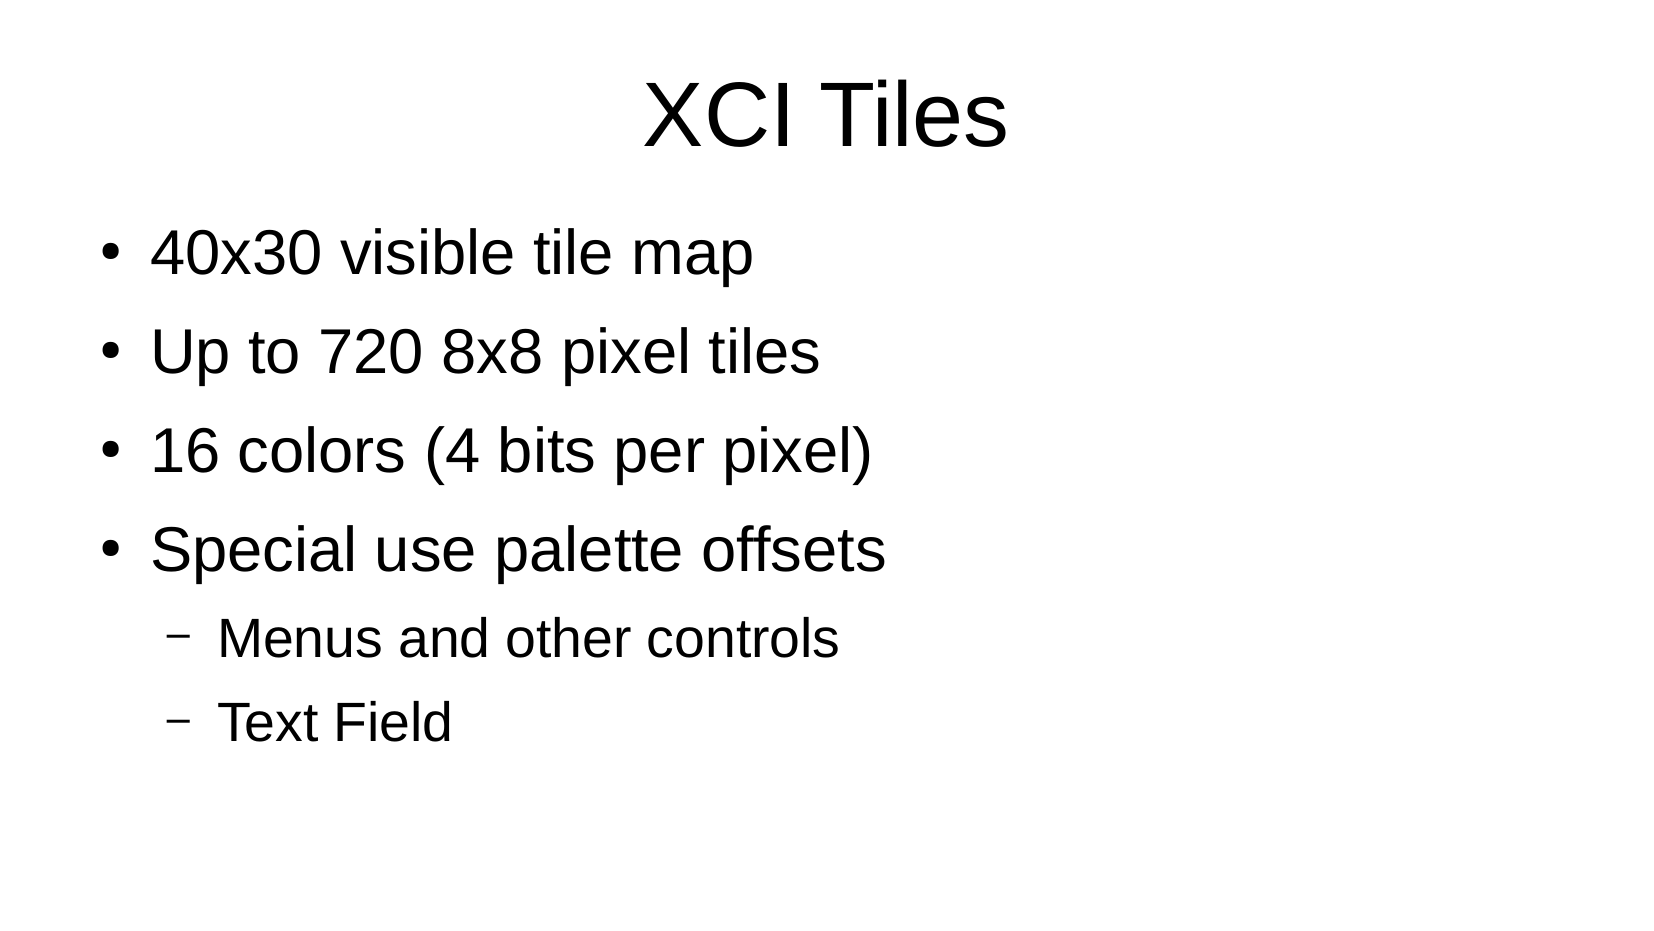

# XCI Tiles
40x30 visible tile map
Up to 720 8x8 pixel tiles
16 colors (4 bits per pixel)
Special use palette offsets
Menus and other controls
Text Field